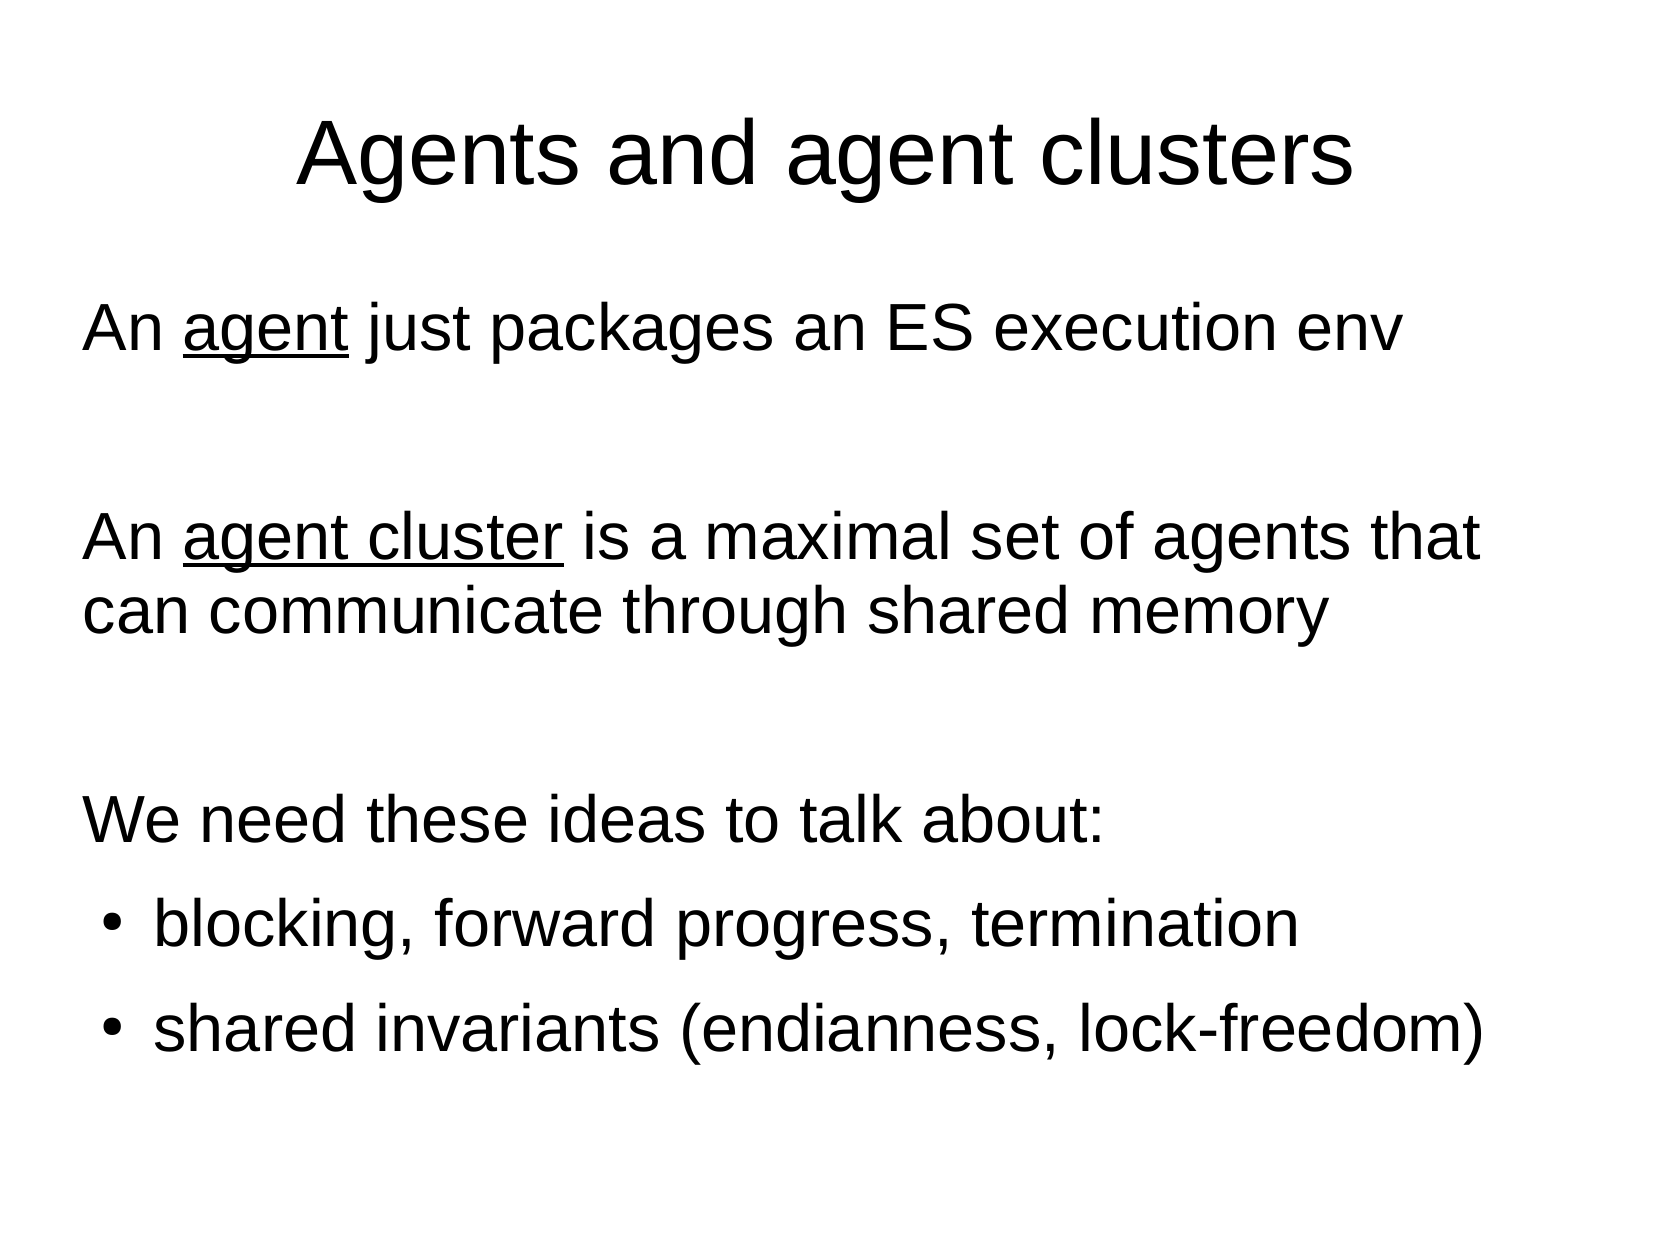

# Agents and agent clusters
An agent just packages an ES execution env
An agent cluster is a maximal set of agents that can communicate through shared memory
We need these ideas to talk about:
blocking, forward progress, termination
shared invariants (endianness, lock-freedom)